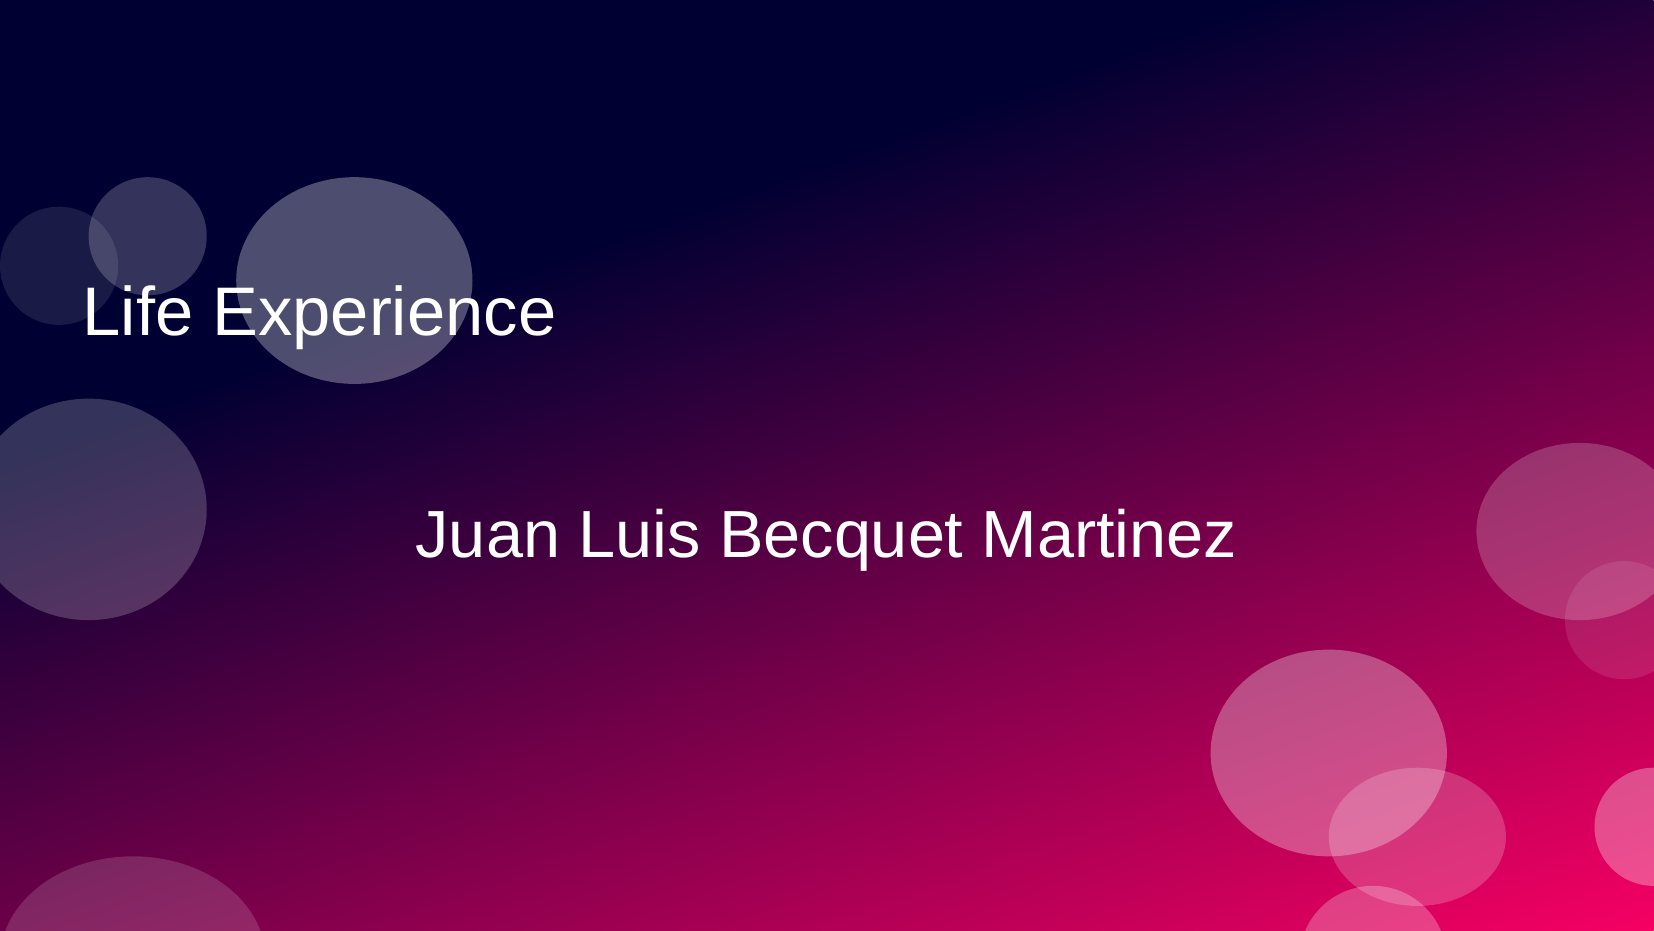

# Life Experience
Juan Luis Becquet Martinez